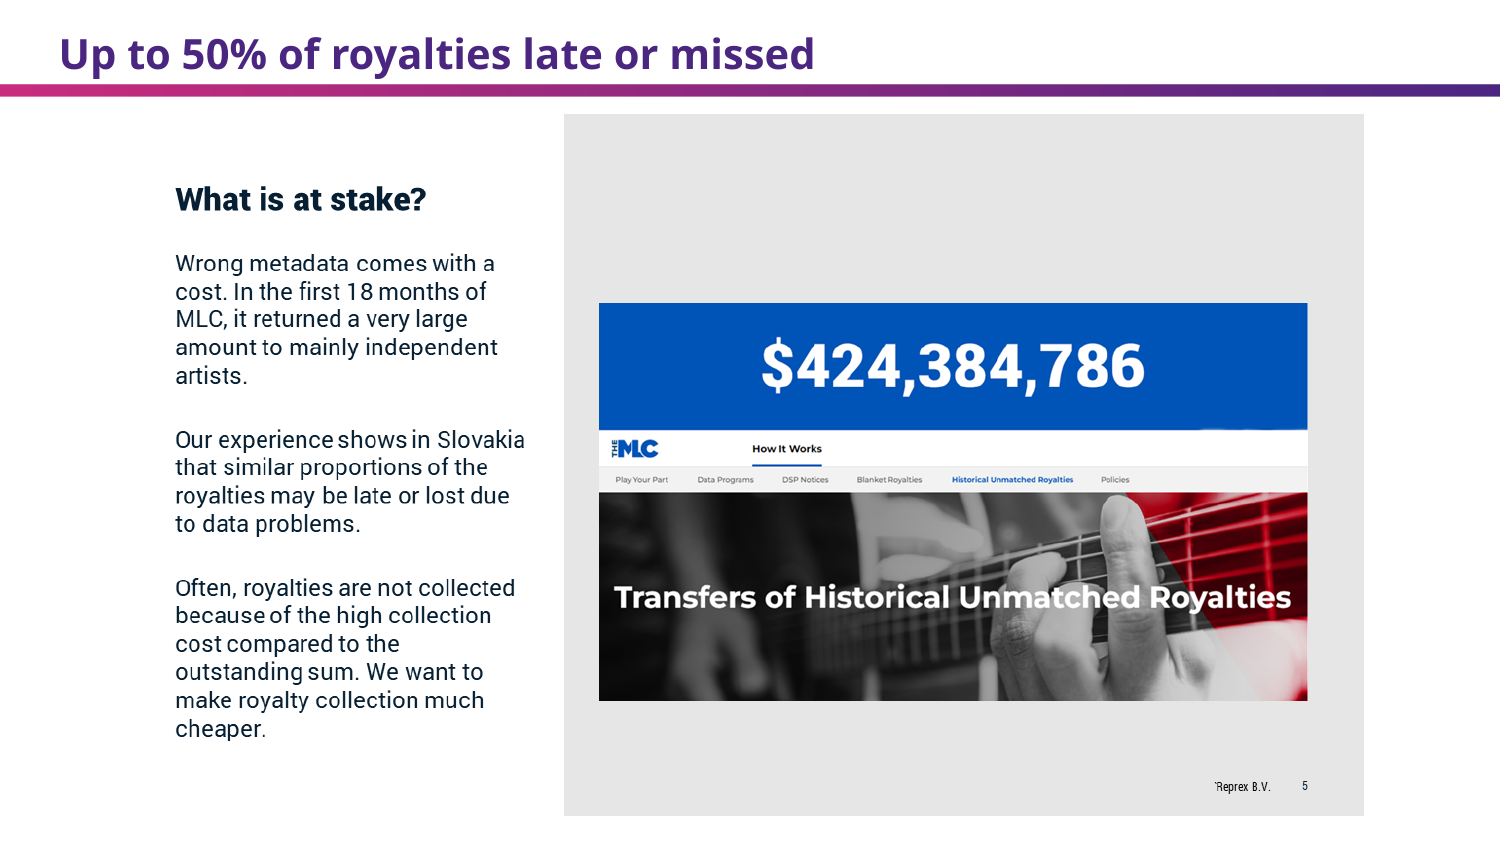

Up to 50% of royalties late or missed